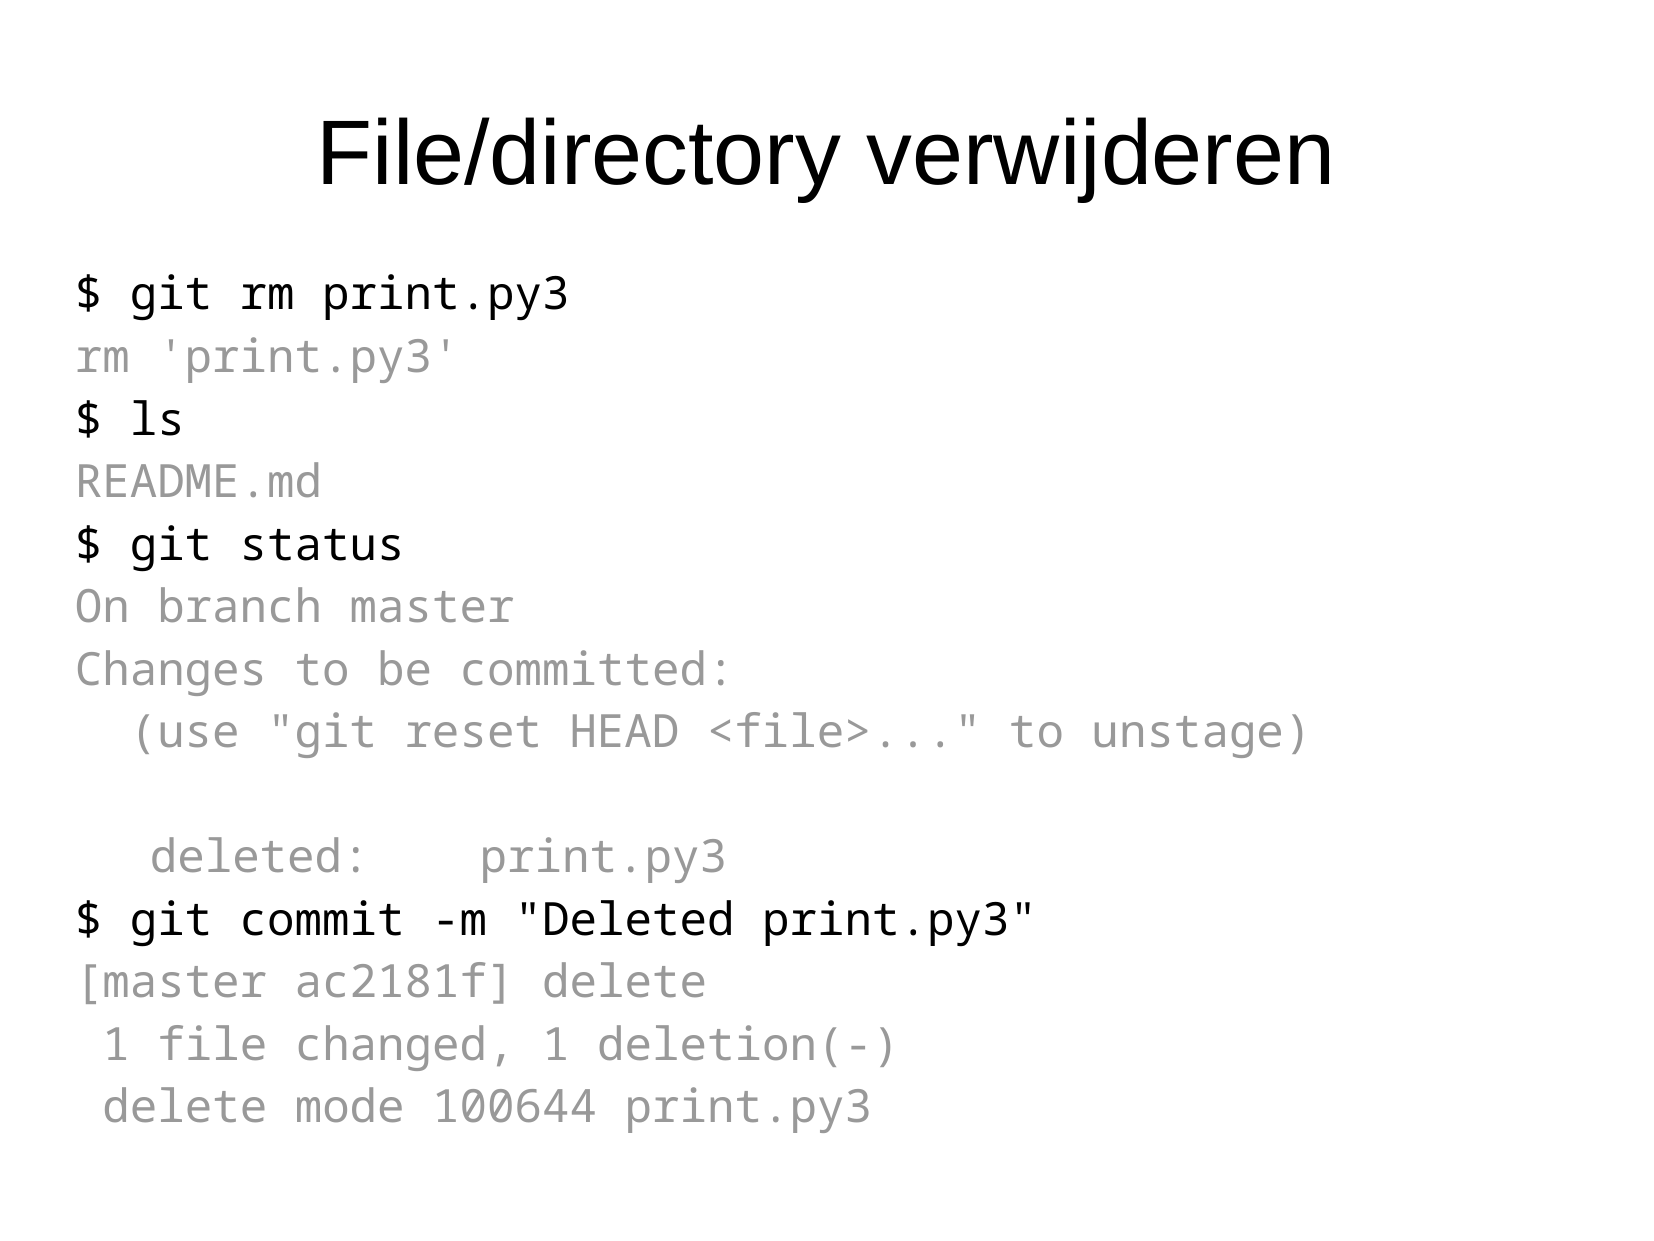

# File/directory verwijderen
$ git rm print.py3
rm 'print.py3'
$ ls
README.md
$ git status
On branch master
Changes to be committed:
 (use "git reset HEAD <file>..." to unstage)
	deleted: print.py3
$ git commit -m "Deleted print.py3"
[master ac2181f] delete
 1 file changed, 1 deletion(-)
 delete mode 100644 print.py3
$ git rm -r someDirectory
$ git commit -m "Deleted someDirectory"